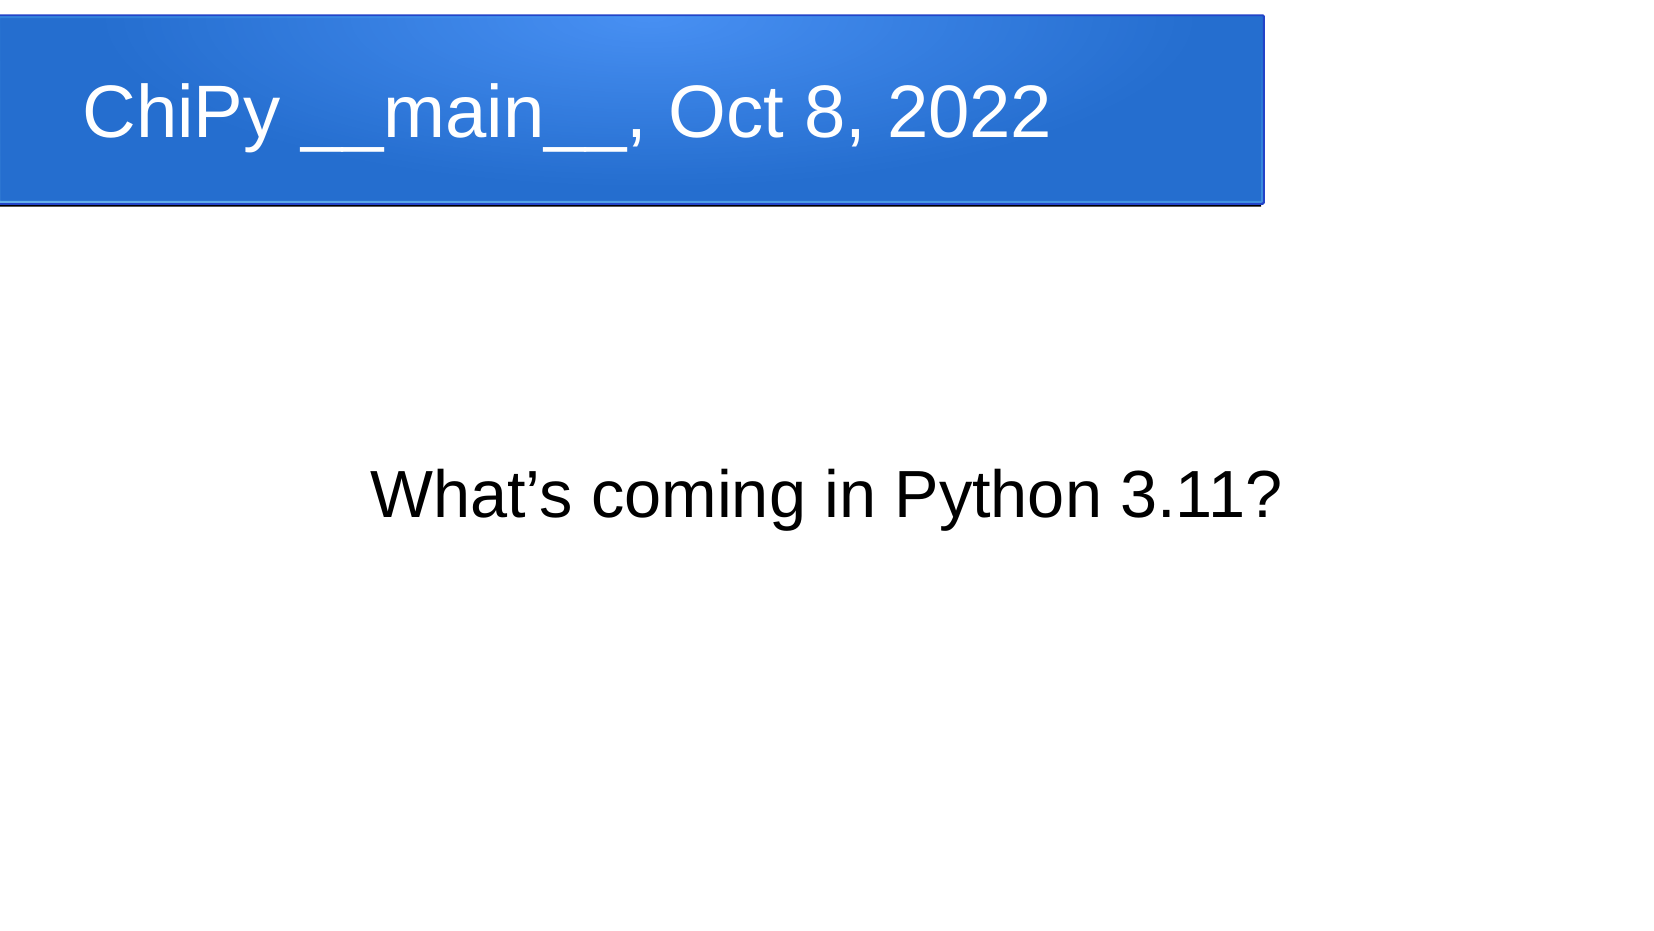

# ChiPy __main__, Oct 8, 2022
What’s coming in Python 3.11?